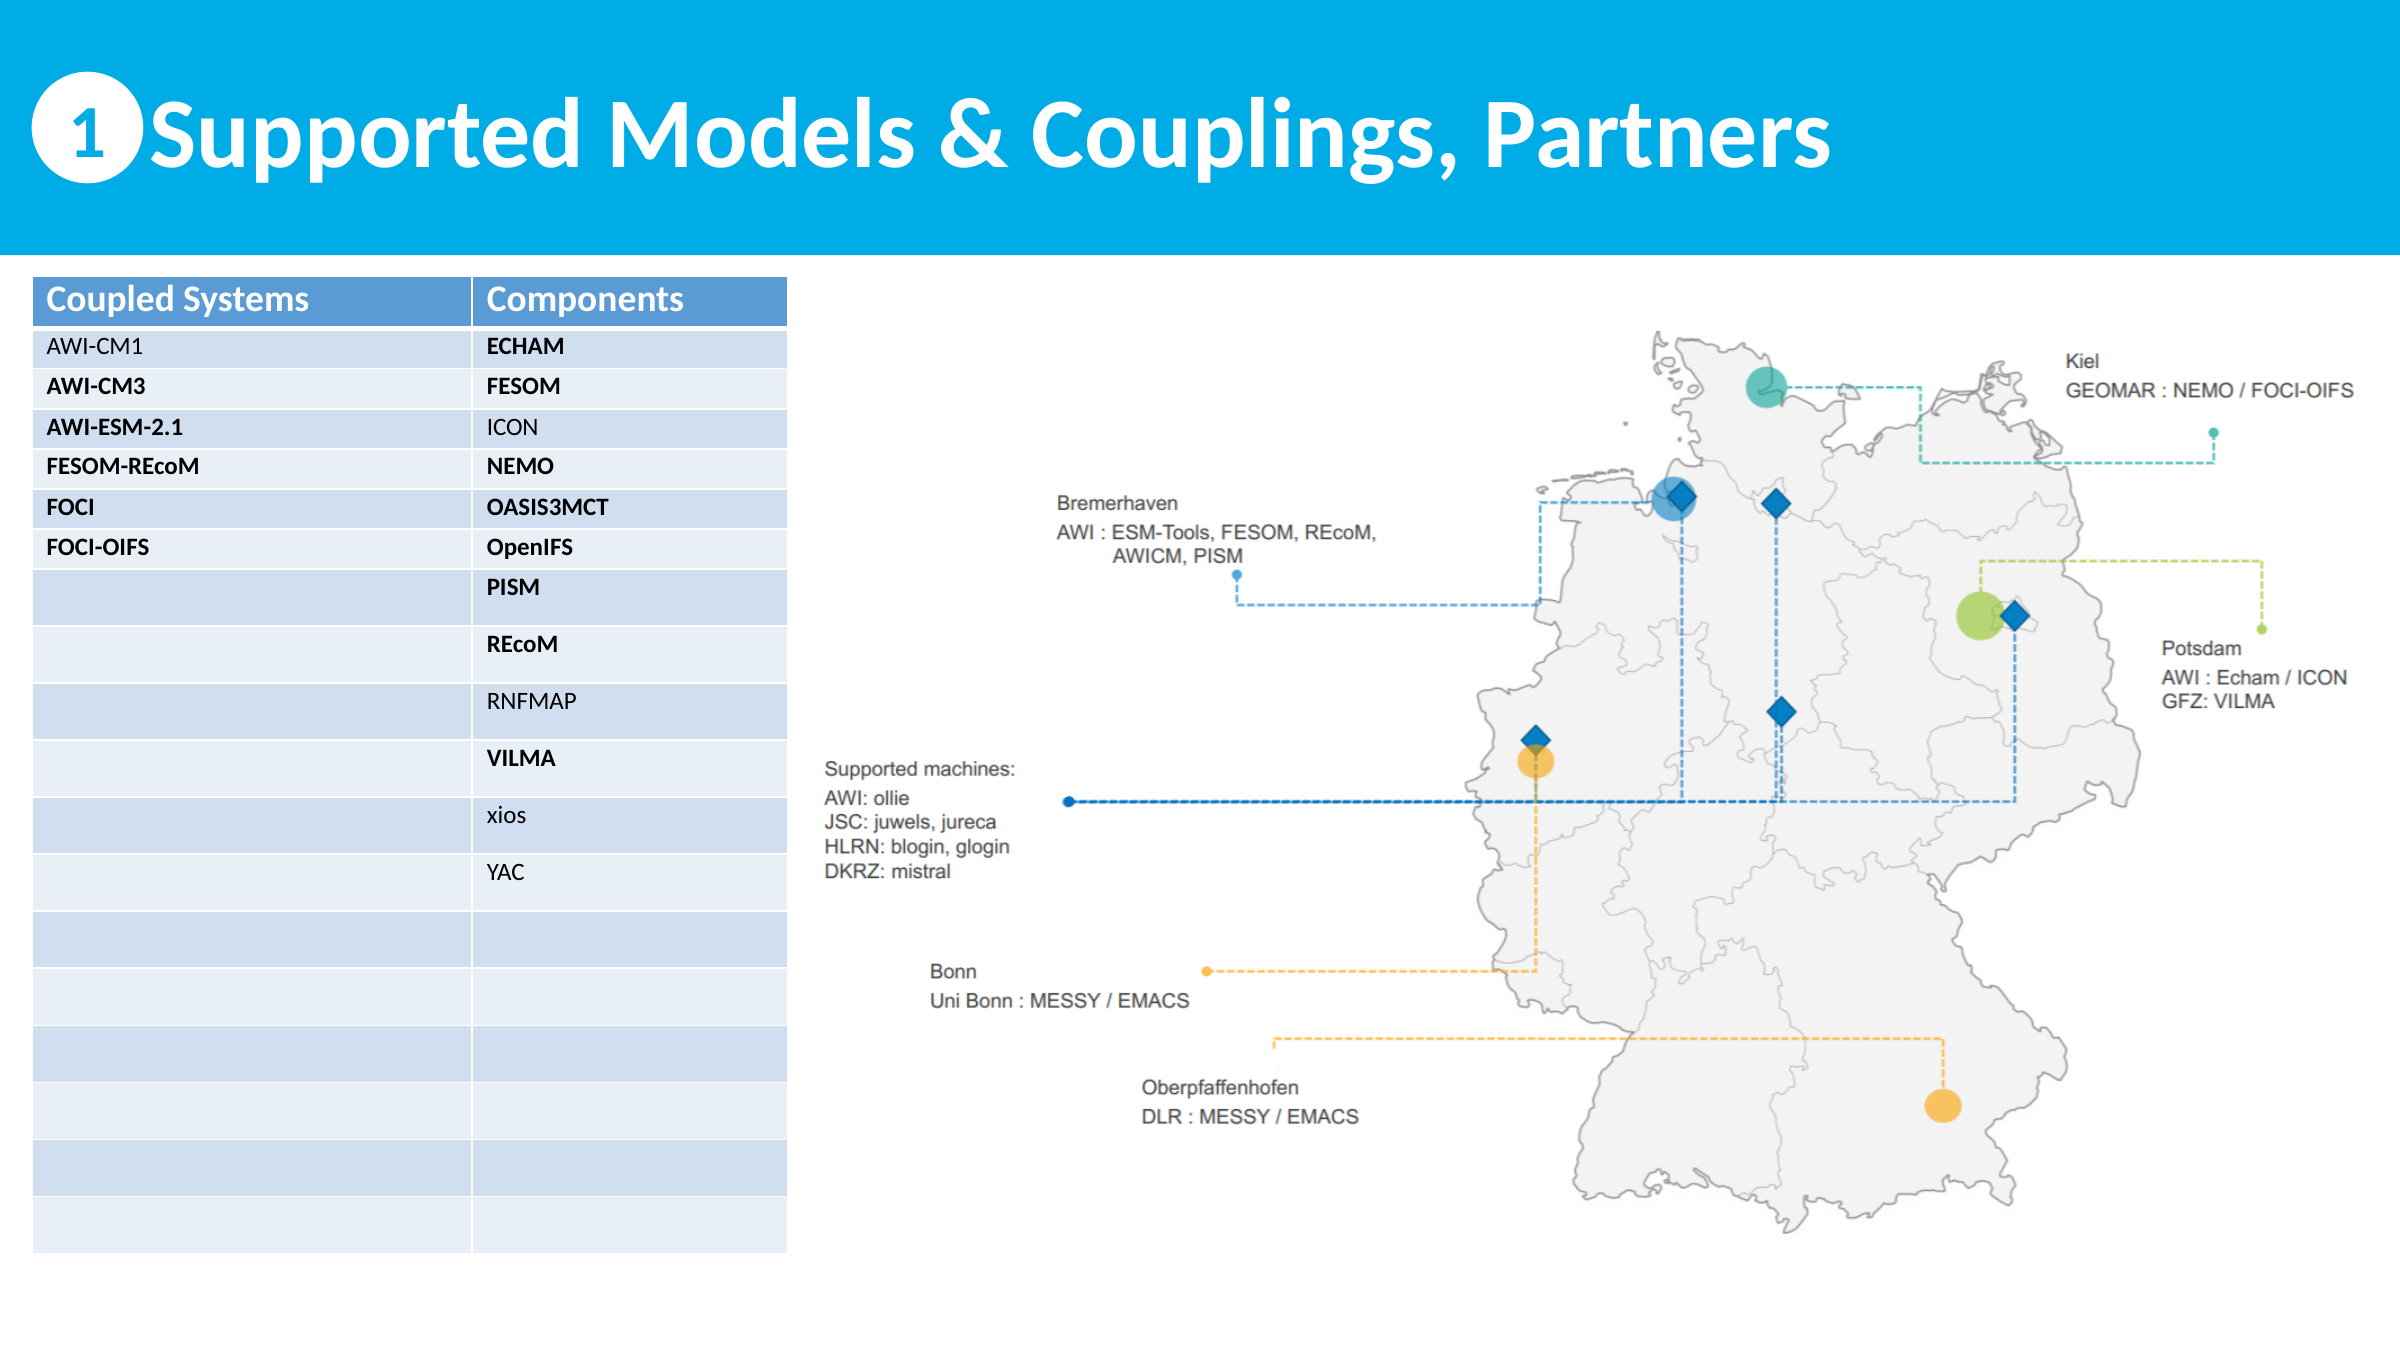

Supported Models & Couplings, Partners
1
| Coupled Systems | Components |
| --- | --- |
| AWI-CM1 | ECHAM |
| AWI-CM3 | FESOM |
| AWI-ESM-2.1 | ICON |
| FESOM-REcoM | NEMO |
| FOCI | OASIS3MCT |
| FOCI-OIFS | OpenIFS |
| | PISM |
| | REcoM |
| | RNFMAP |
| | VILMA |
| | xios |
| | YAC |
| | |
| | |
| | |
| | |
| | |
| | |